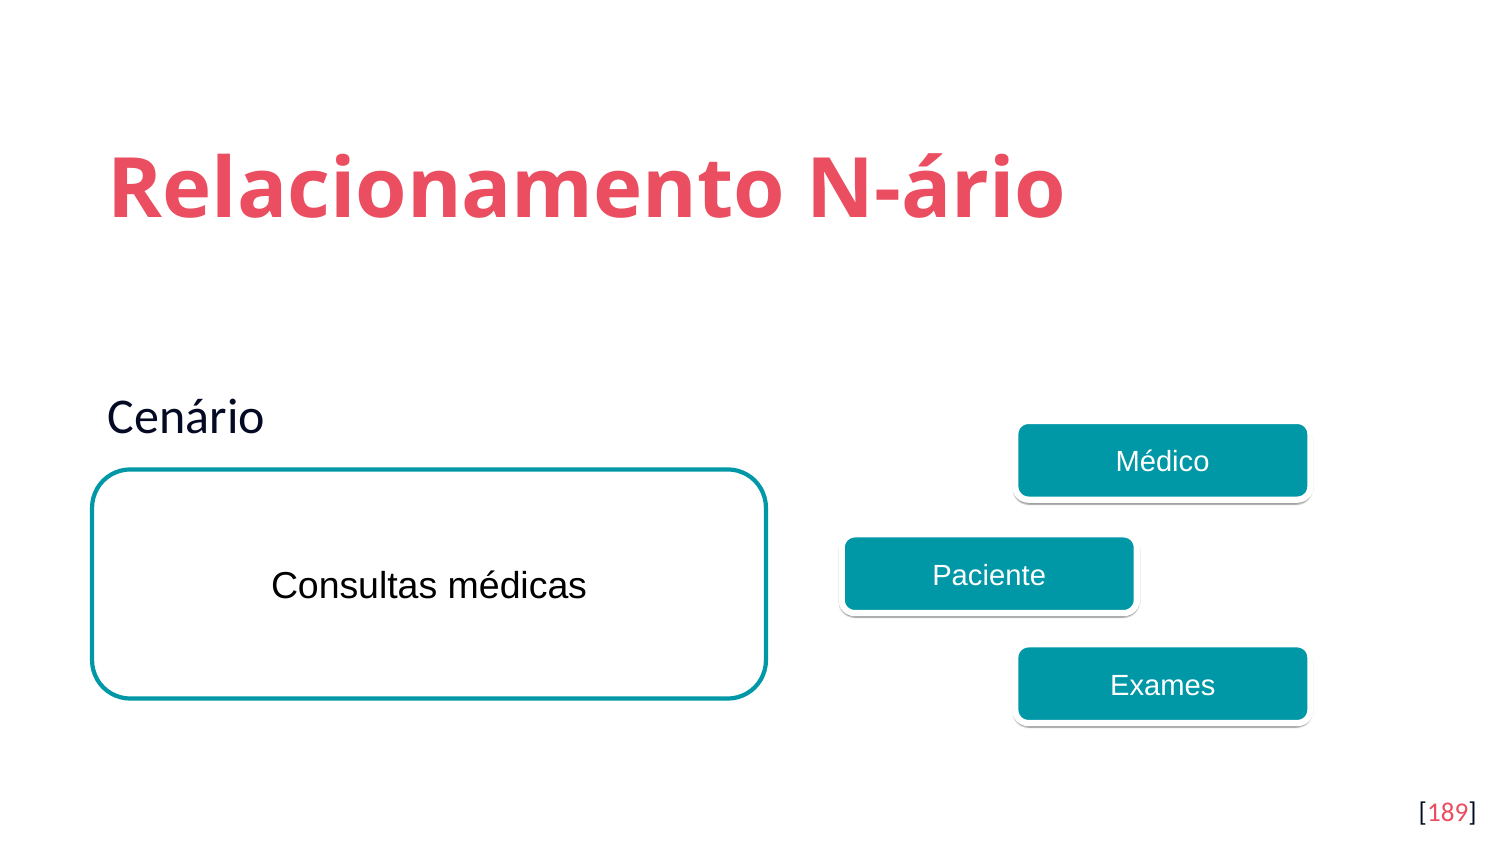

Relacionamento N-ário
Cenário
Médico
Consultas médicas
Paciente
Exames